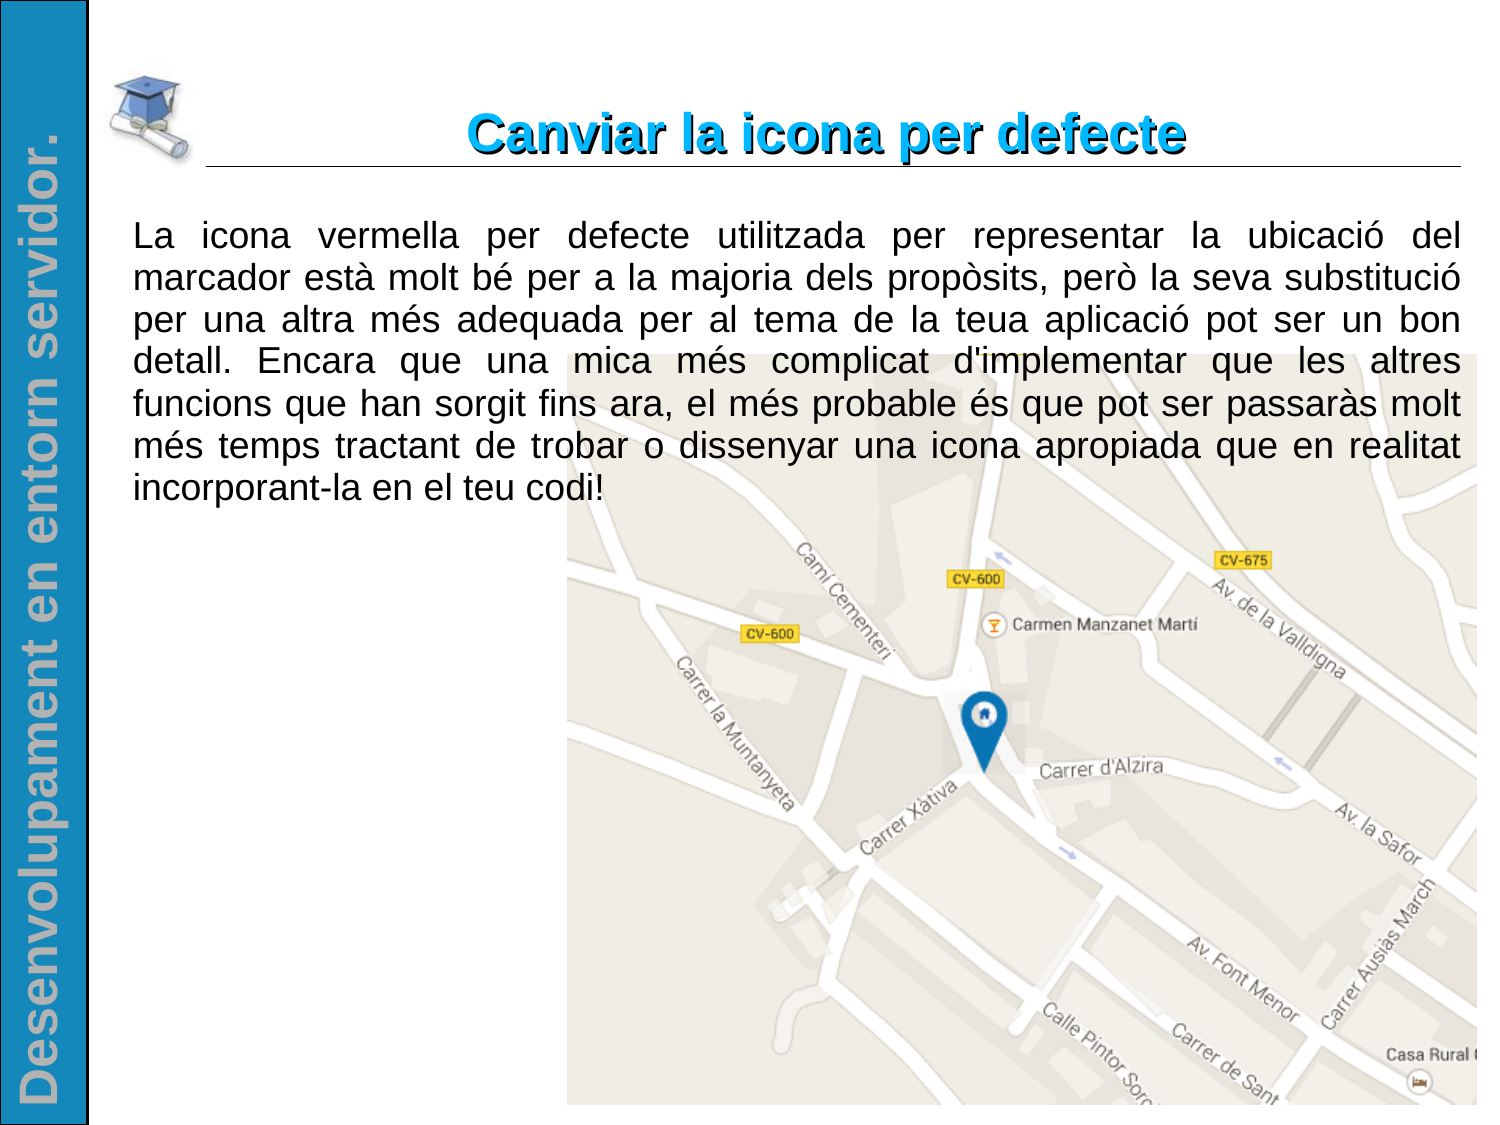

# Canviar la icona per defecte
La icona vermella per defecte utilitzada per representar la ubicació del marcador està molt bé per a la majoria dels propòsits, però la seva substitució per una altra més adequada per al tema de la teua aplicació pot ser un bon detall. Encara que una mica més complicat d'implementar que les altres funcions que han sorgit fins ara, el més probable és que pot ser passaràs molt més temps tractant de trobar o dissenyar una icona apropiada que en realitat incorporant-la en el teu codi!